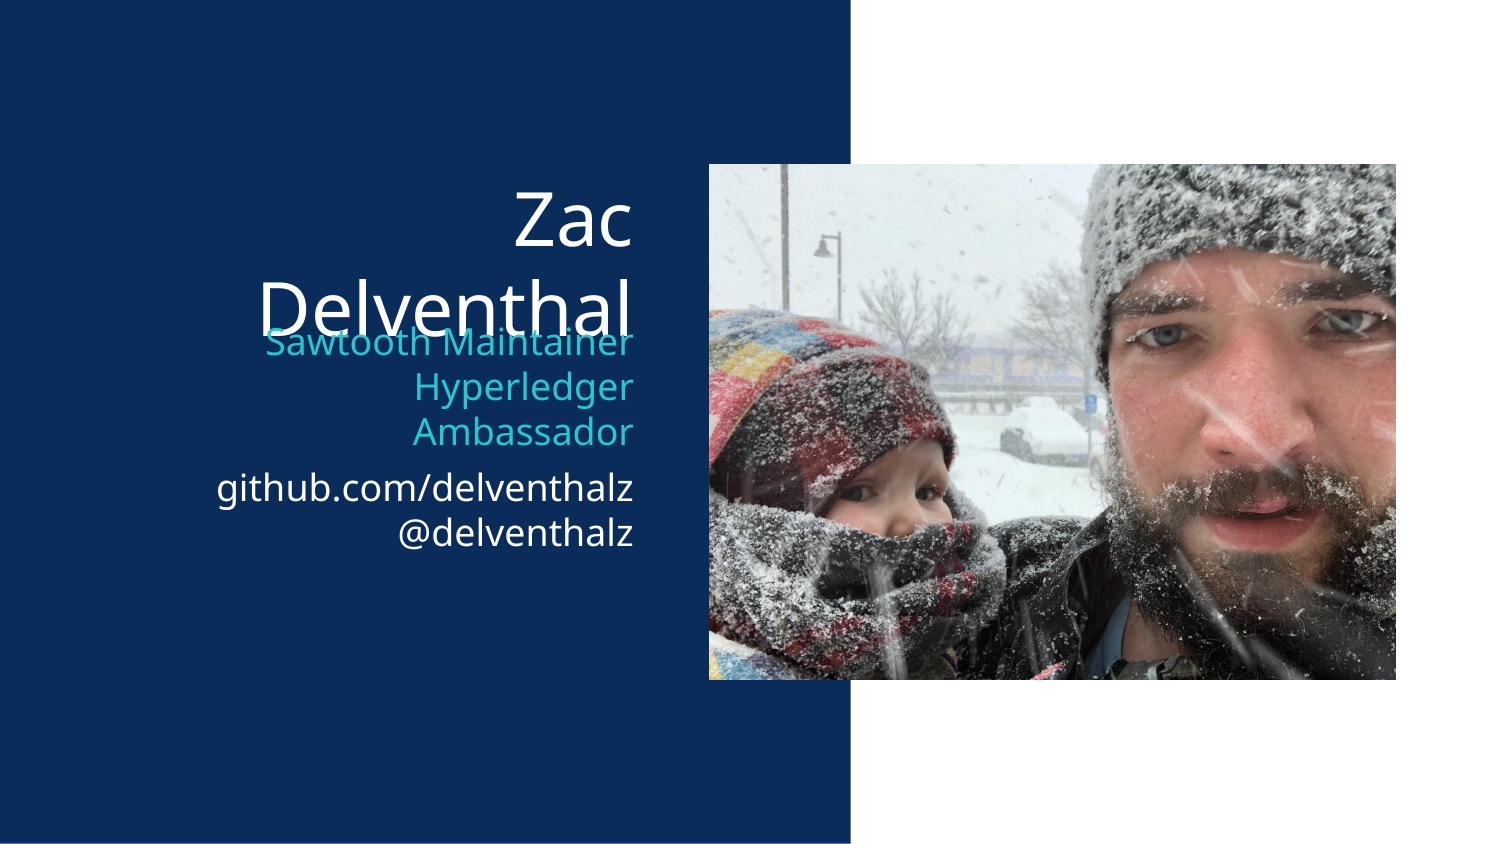

Zac Delventhal
Sawtooth Maintainer
Hyperledger Ambassador
github.com/delventhalz
@delventhalz